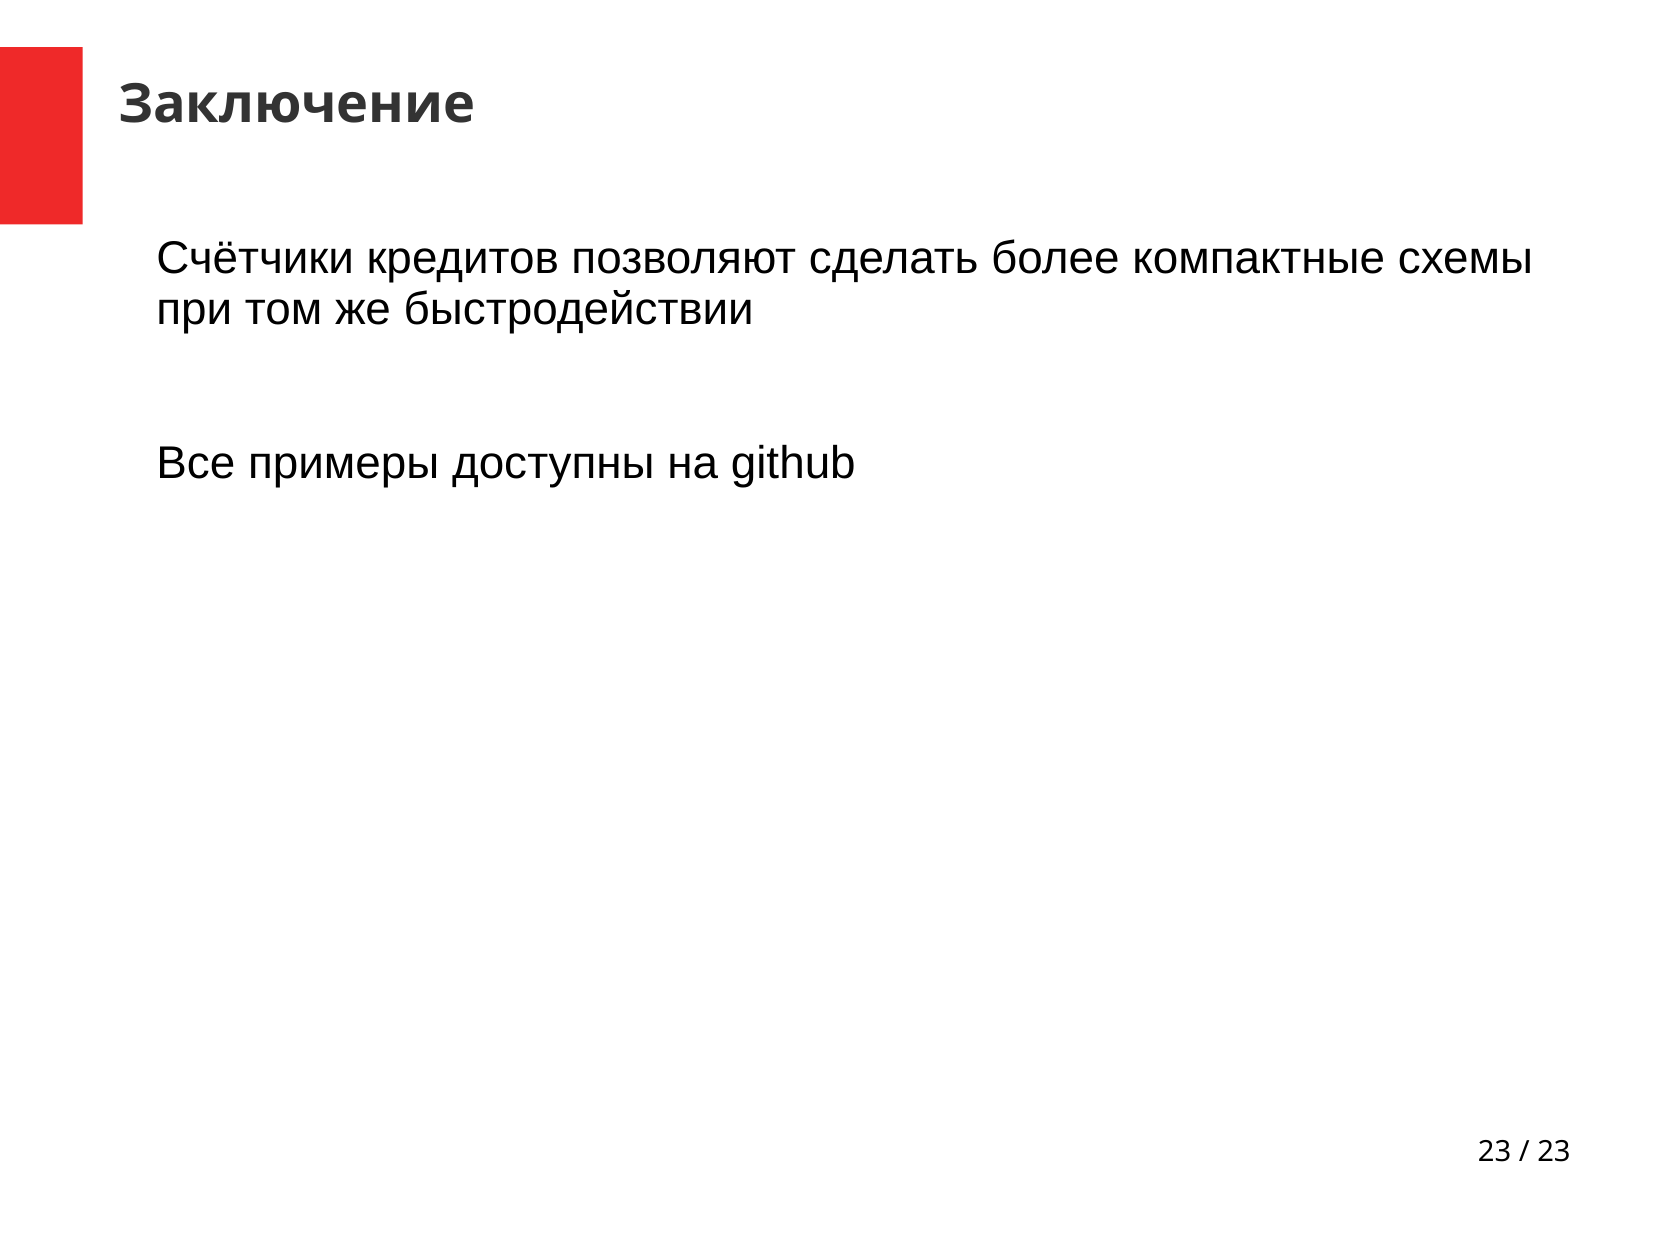

# Заключение
Счётчики кредитов позволяют сделать более компактные схемы при том же быстродействии
Все примеры доступны на github
23